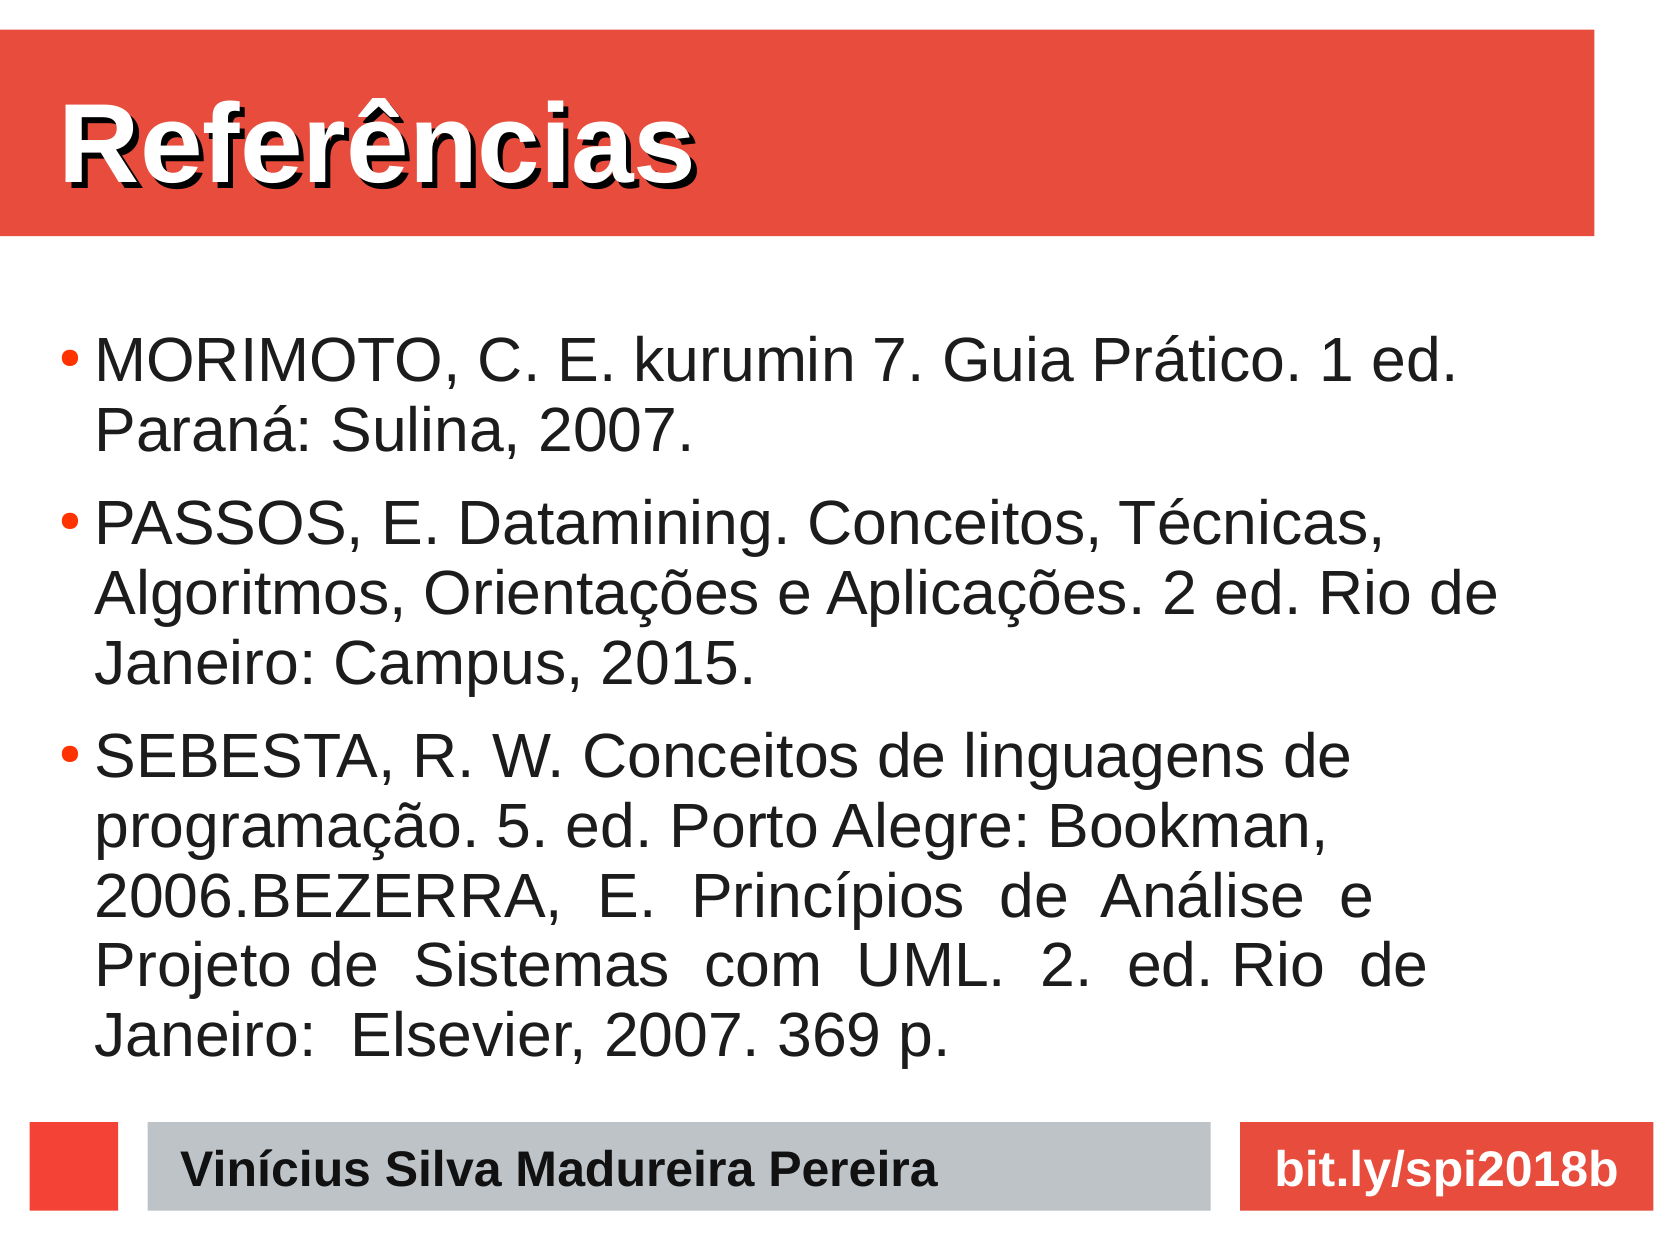

# Referências
MORIMOTO, C. E. kurumin 7. Guia Prático. 1 ed. Paraná: Sulina, 2007.
PASSOS, E. Datamining. Conceitos, Técnicas, Algoritmos, Orientações e Aplicações. 2 ed. Rio de Janeiro: Campus, 2015.
SEBESTA, R. W. Conceitos de linguagens de programação. 5. ed. Porto Alegre: Bookman, 2006.BEZERRA, E. Princípios de Análise e Projeto de Sistemas com UML. 2. ed. Rio de Janeiro: Elsevier, 2007. 369 p.
Vinícius Silva Madureira Pereira
bit.ly/spi2018b